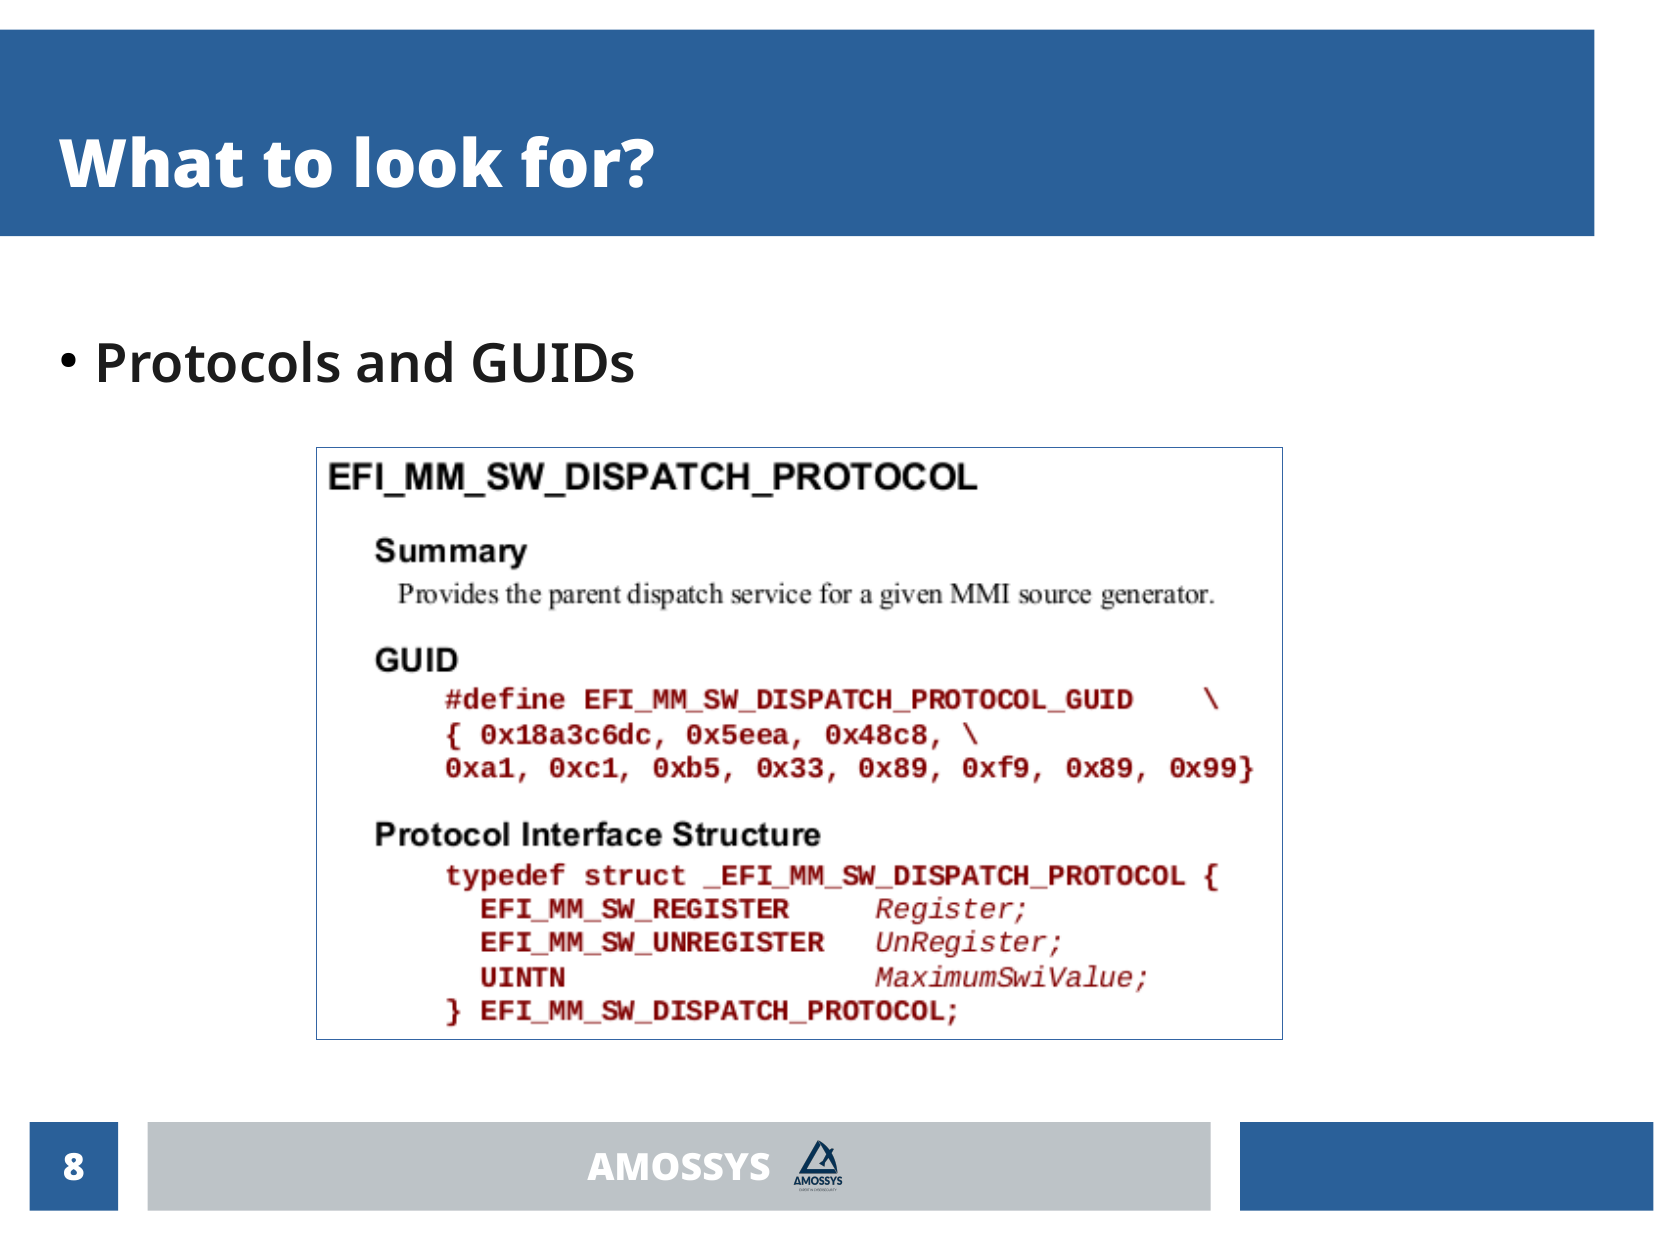

# What to look for?
Protocols and GUIDs
8